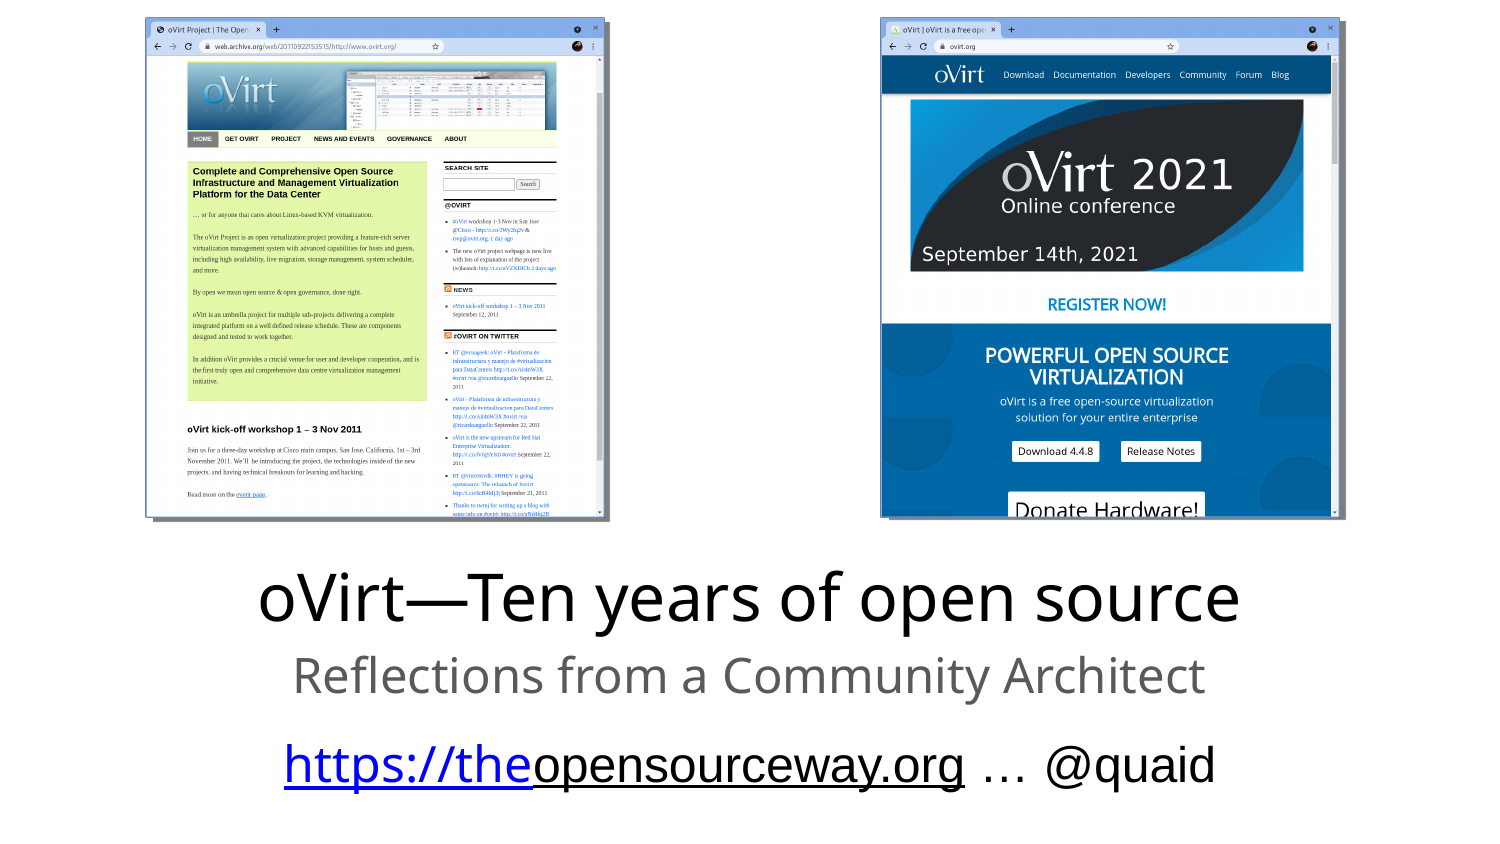

oVirt—Ten years of open source
Reflections from a Community Architect
https://theopensourceway.org … @quaid